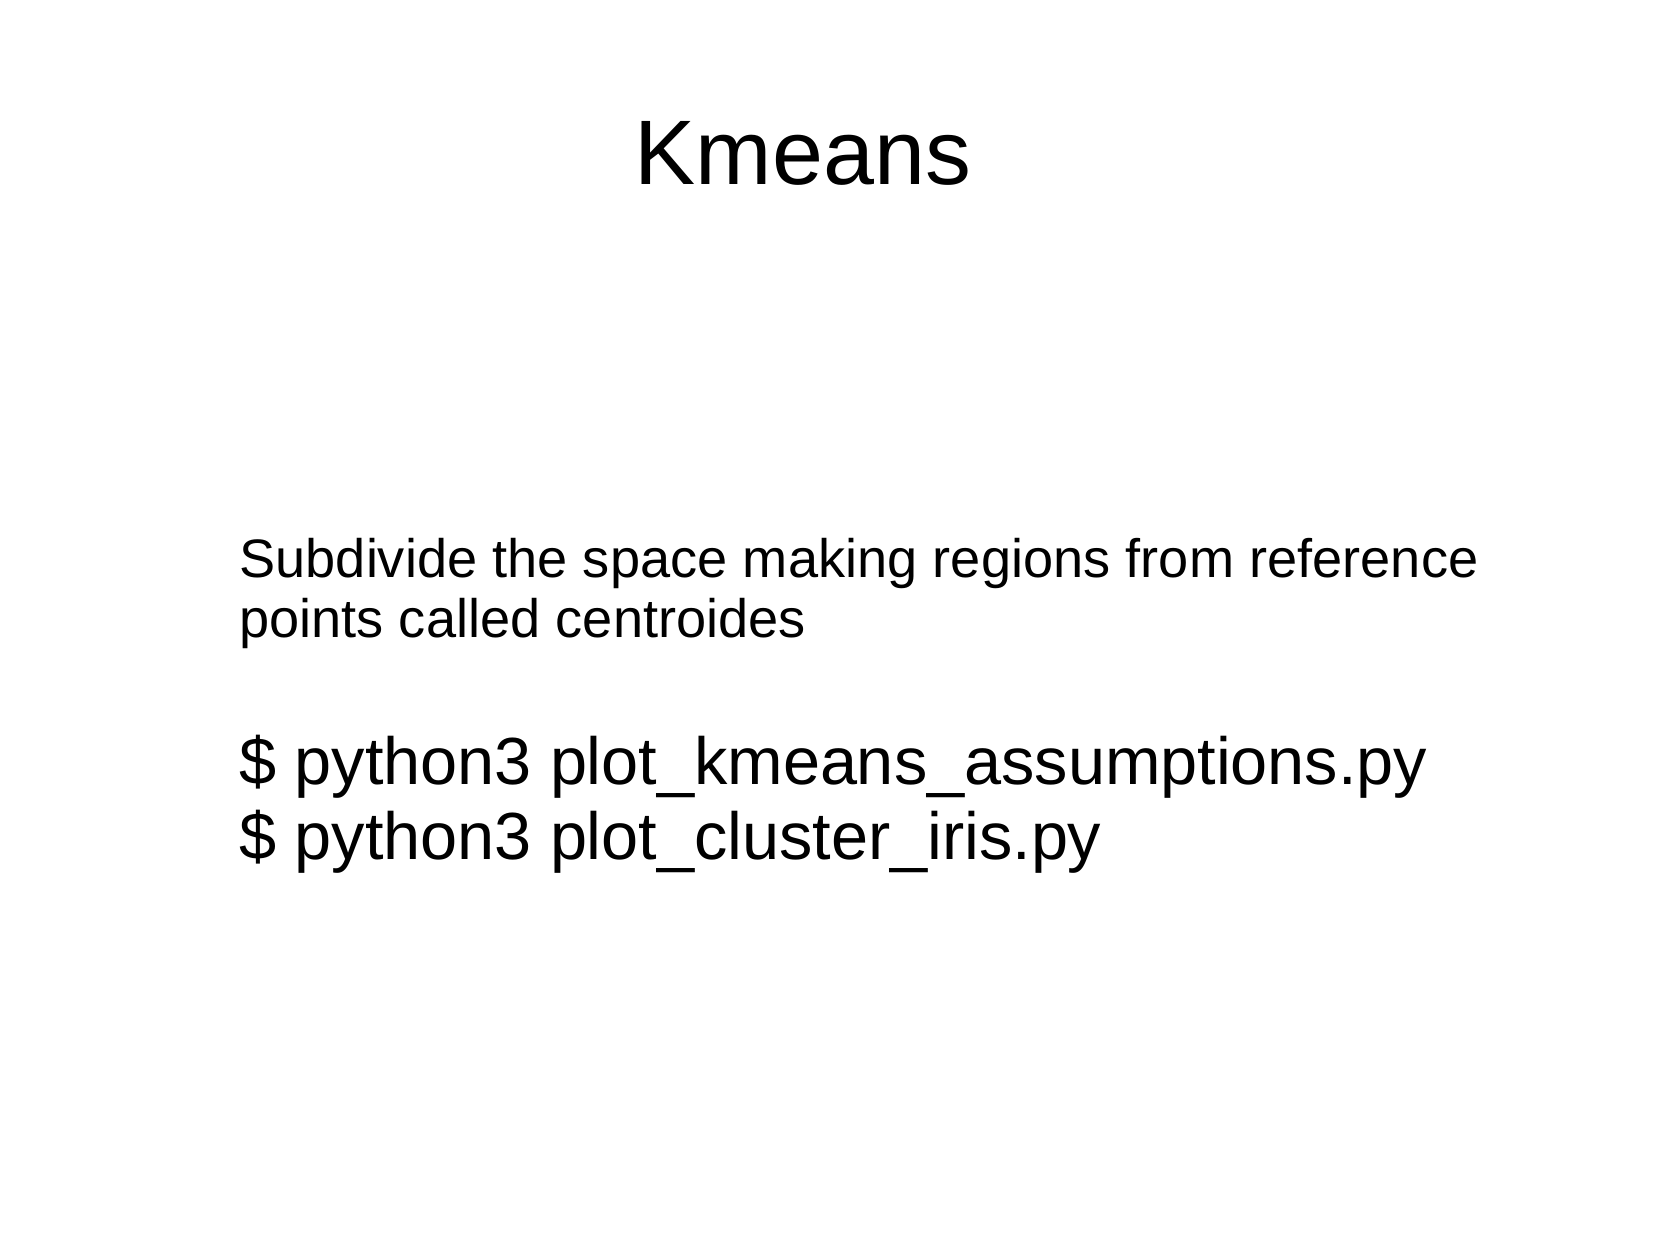

# Kmeans
Subdivide the space making regions from reference points called centroides
$ python3 plot_kmeans_assumptions.py
$ python3 plot_cluster_iris.py